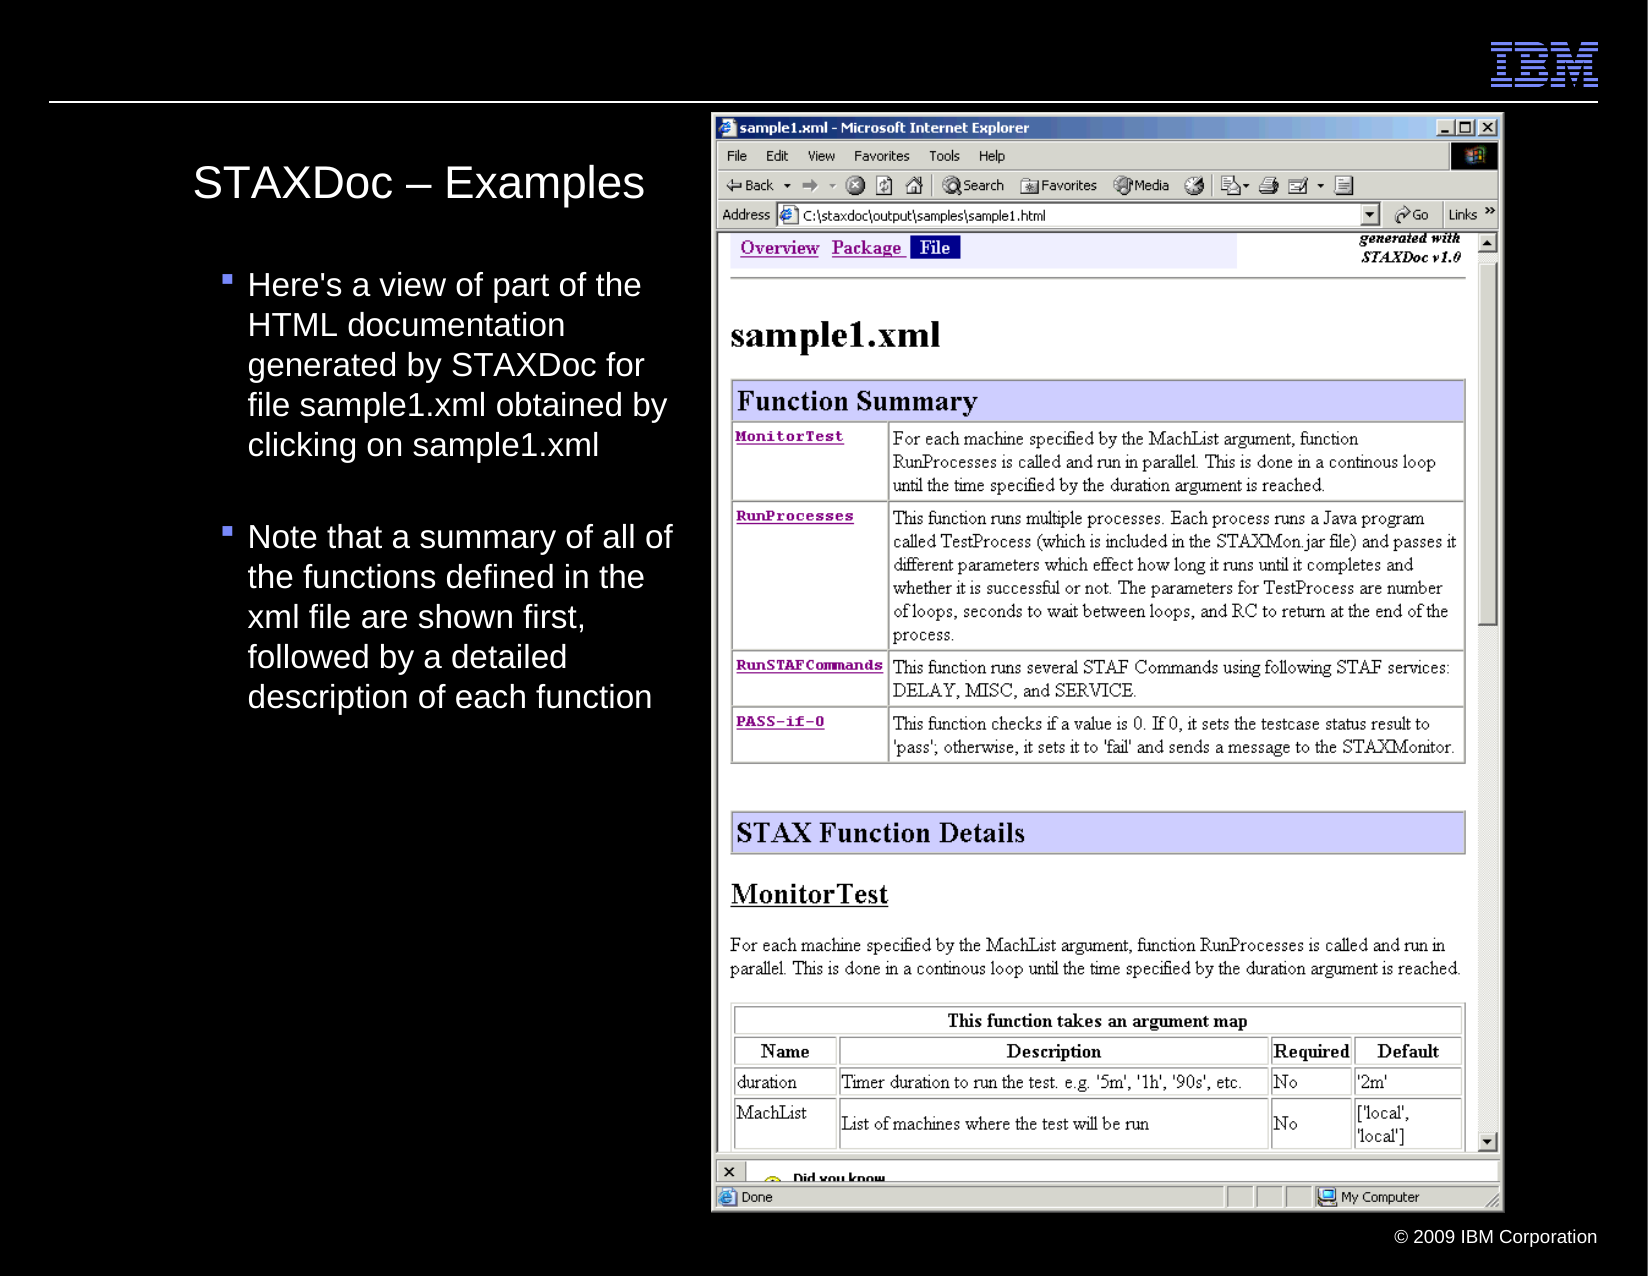

# STAXDoc – Examples
Here's a view of part of the HTML documentation generated by STAXDoc for file sample1.xml obtained by clicking on sample1.xml
Note that a summary of all of the functions defined in the xml file are shown first, followed by a detailed description of each function